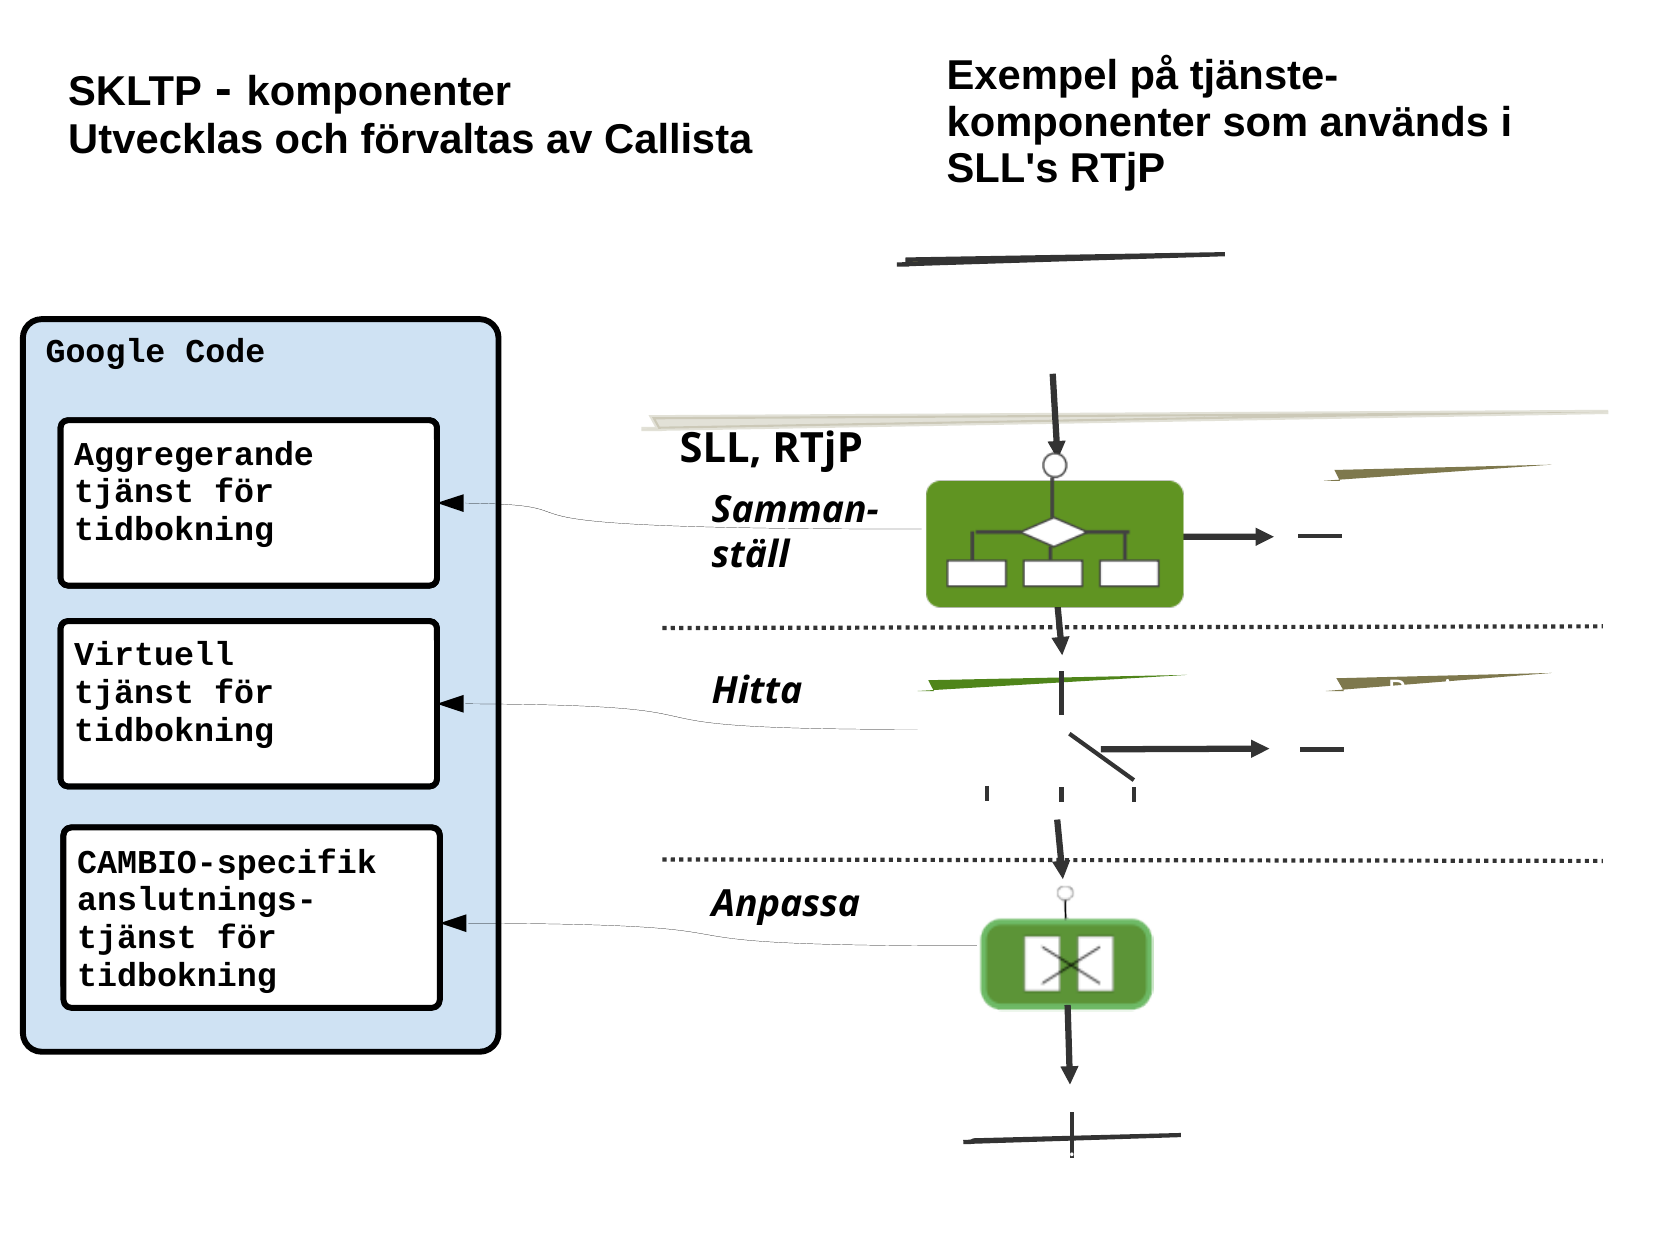

Exempel på tjänste-
komponenter som används i SLL's RTjP
SKLTP - komponenter
Utvecklas och förvaltas av Callista
Översikt Läkemedelslista
Google Code
SLL, RTjP
VP: Virtualiserings-
plattformen
AP: Aggregerings-
plattformen
EI: Engagemenags-
index
Aggregerande tjänst för tidbokning
Regionalt Engagemangs-
index
Samman-
ställ
Virtuell
tjänst för
tidbokning
Regional
Tjänste-
adresserings-
katalog
Hitta
CAMBIO-specifik anslutnings-
tjänst för tidbokning
Anpassa
Cambio